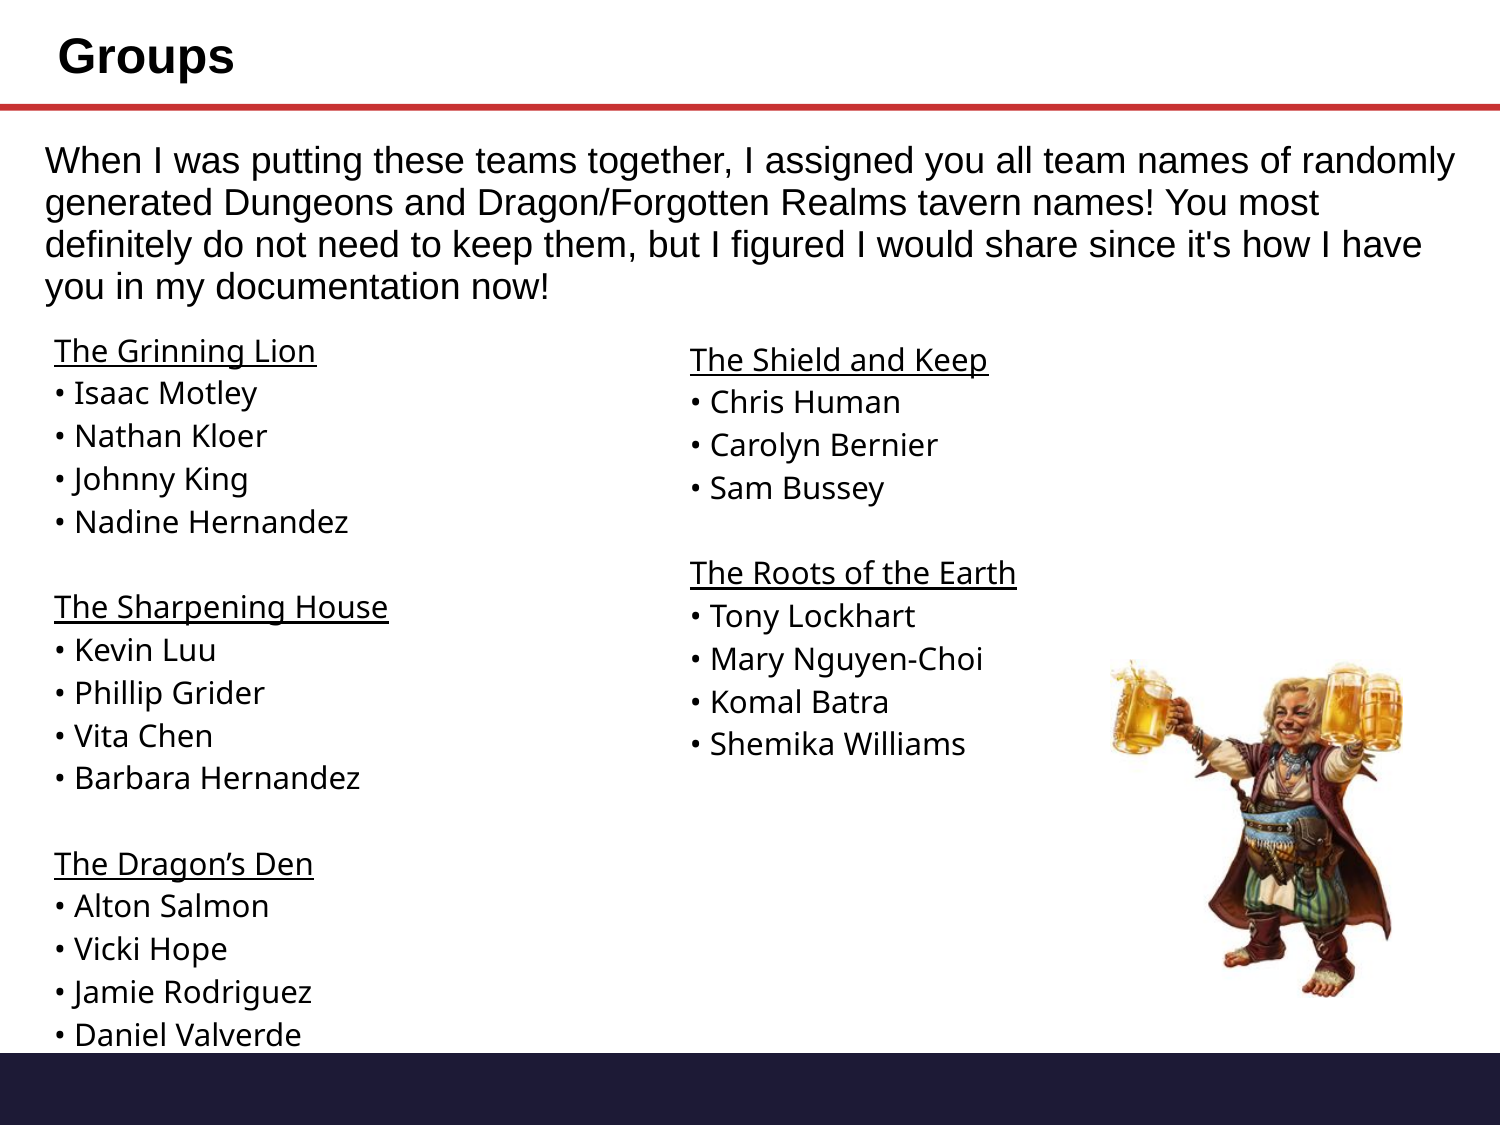

Groups
When I was putting these teams together, I assigned you all team names of randomly generated Dungeons and Dragon/Forgotten Realms tavern names! You most definitely do not need to keep them, but I figured I would share since it's how I have you in my documentation now!
The Grinning Lion
• Isaac Motley
• Nathan Kloer
• Johnny King
• Nadine Hernandez
The Sharpening House
• Kevin Luu
• Phillip Grider
• Vita Chen
• Barbara Hernandez
The Dragon’s Den
• Alton Salmon
• Vicki Hope
• Jamie Rodriguez
• Daniel Valverde
The Shield and Keep
• Chris Human
• Carolyn Bernier
• Sam Bussey
The Roots of the Earth
• Tony Lockhart
• Mary Nguyen-Choi
• Komal Batra
• Shemika Williams